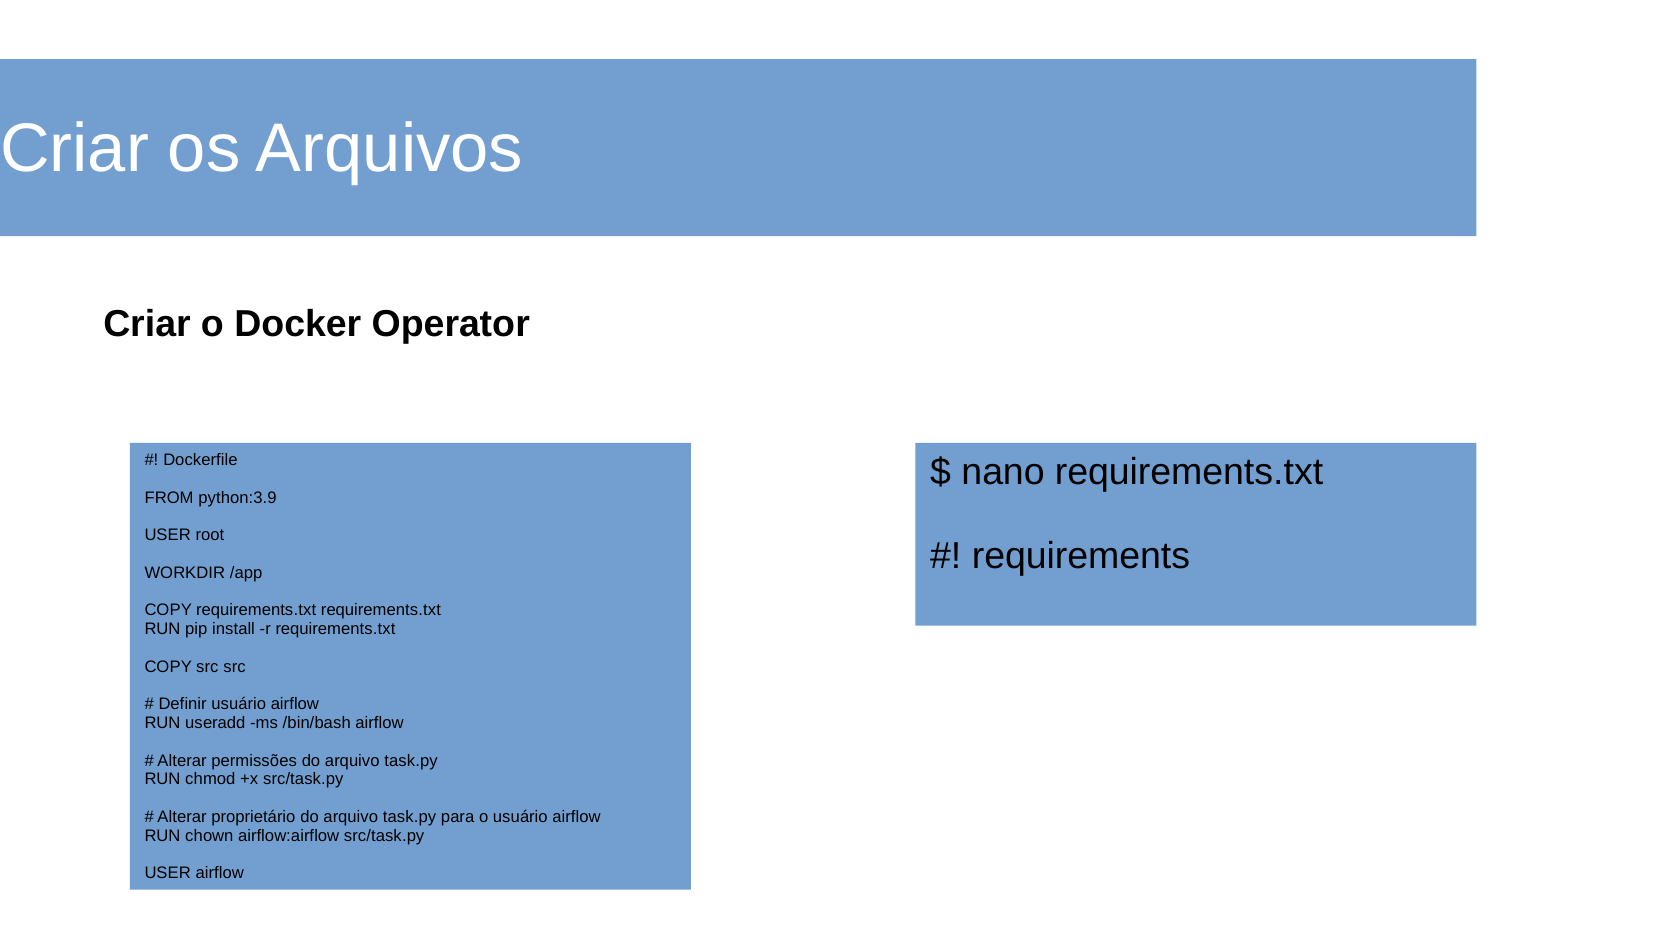

# Criar os Arquivos
Criar o Docker Operator
#! Dockerfile
FROM python:3.9
USER root
WORKDIR /app
COPY requirements.txt requirements.txt
RUN pip install -r requirements.txt
COPY src src
# Definir usuário airflow
RUN useradd -ms /bin/bash airflow
# Alterar permissões do arquivo task.py
RUN chmod +x src/task.py
# Alterar proprietário do arquivo task.py para o usuário airflow
RUN chown airflow:airflow src/task.py
USER airflow
$ nano requirements.txt
#! requirements